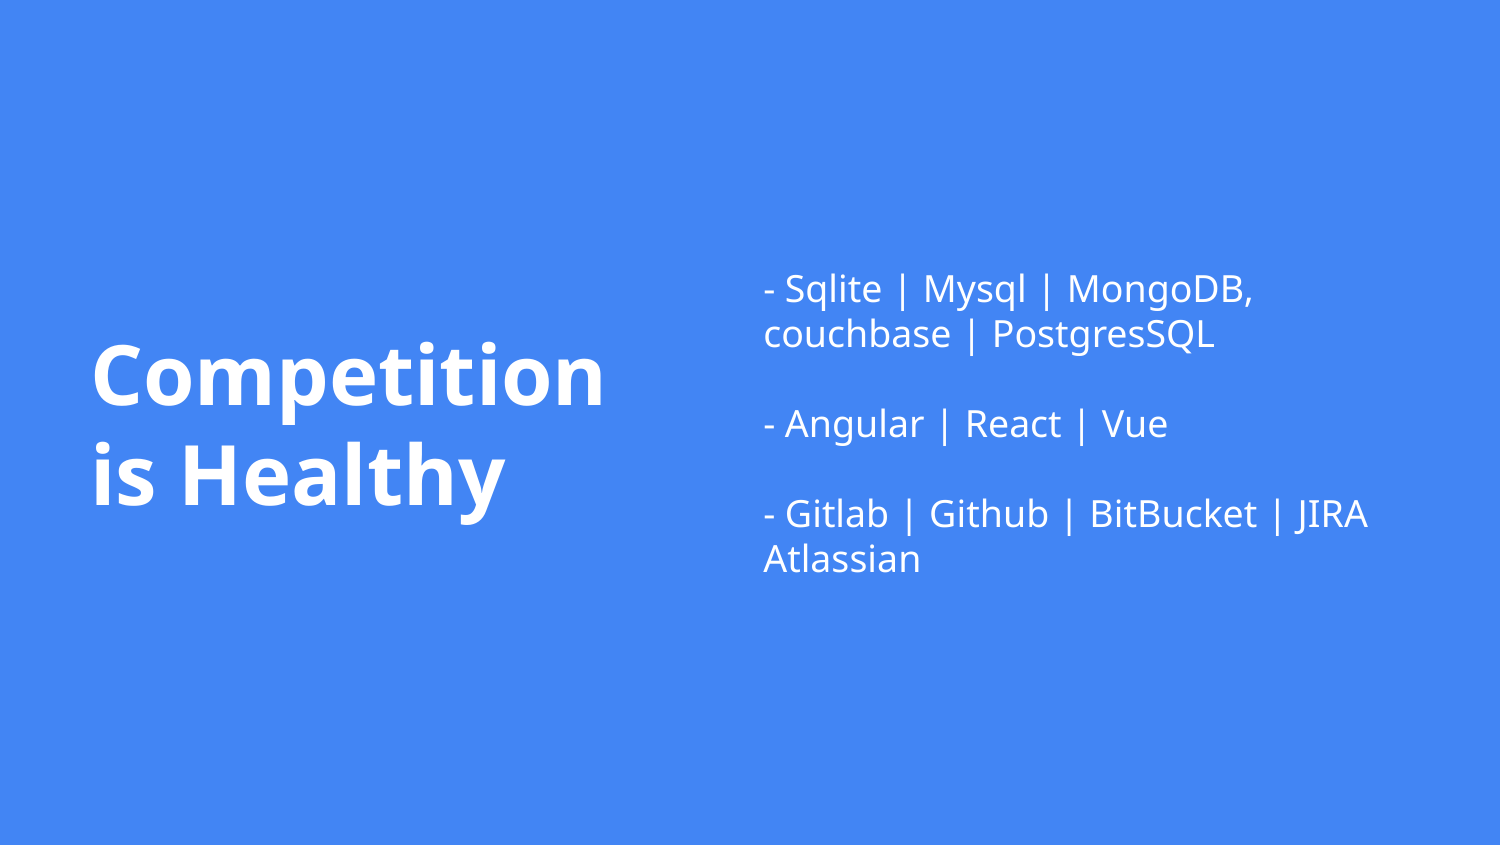

- Sqlite | Mysql | MongoDB, couchbase | PostgresSQL
- Angular | React | Vue
- Gitlab | Github | BitBucket | JIRA Atlassian
Competition is Healthy